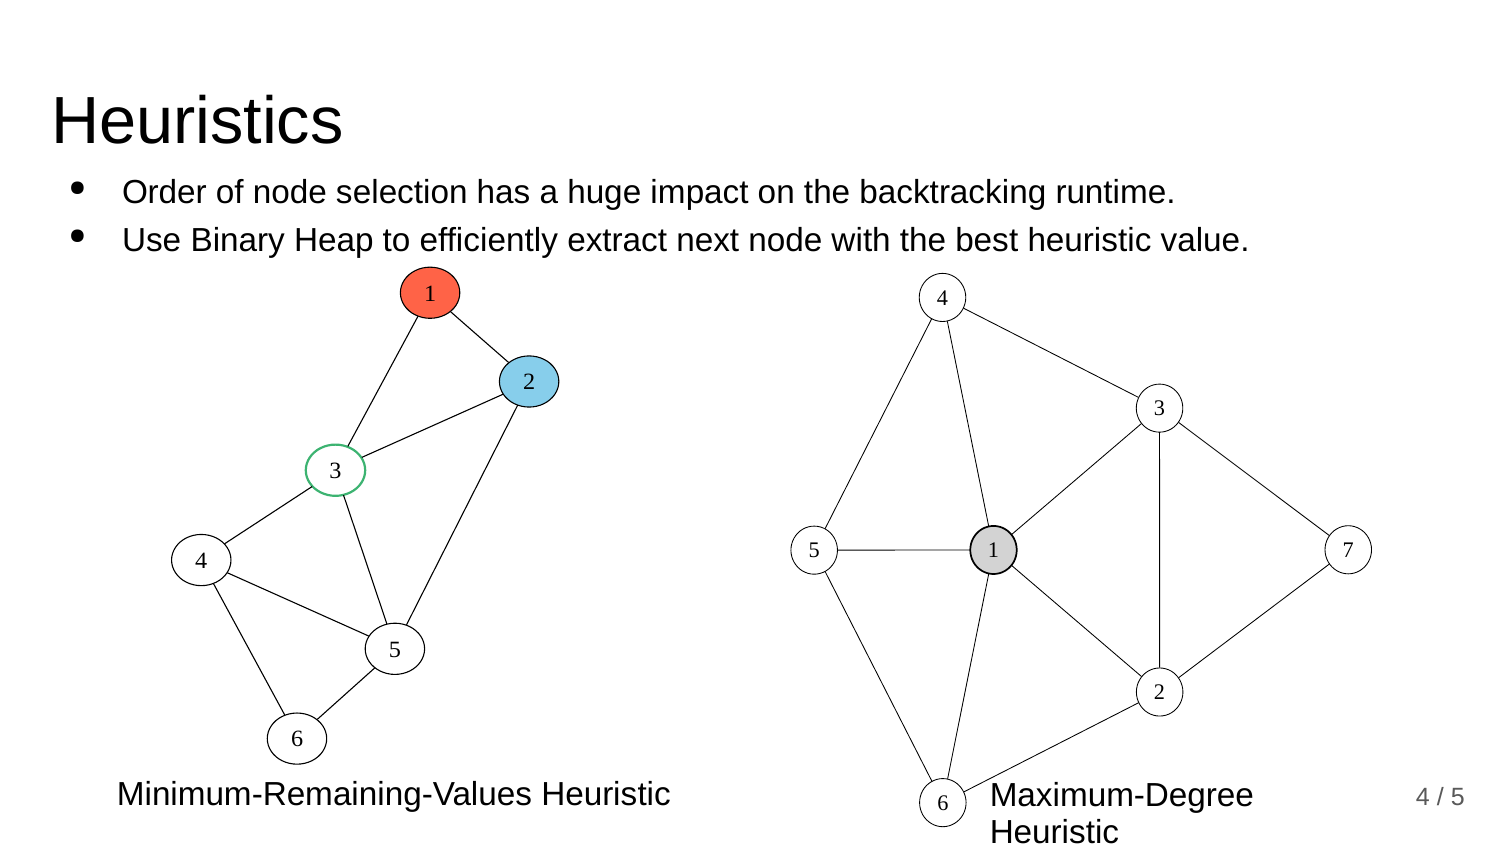

# Heuristics
Order of node selection has a huge impact on the backtracking runtime.
Use Binary Heap to efficiently extract next node with the best heuristic value.
4
Minimum-Remaining-Values Heuristic
Maximum-Degree Heuristic